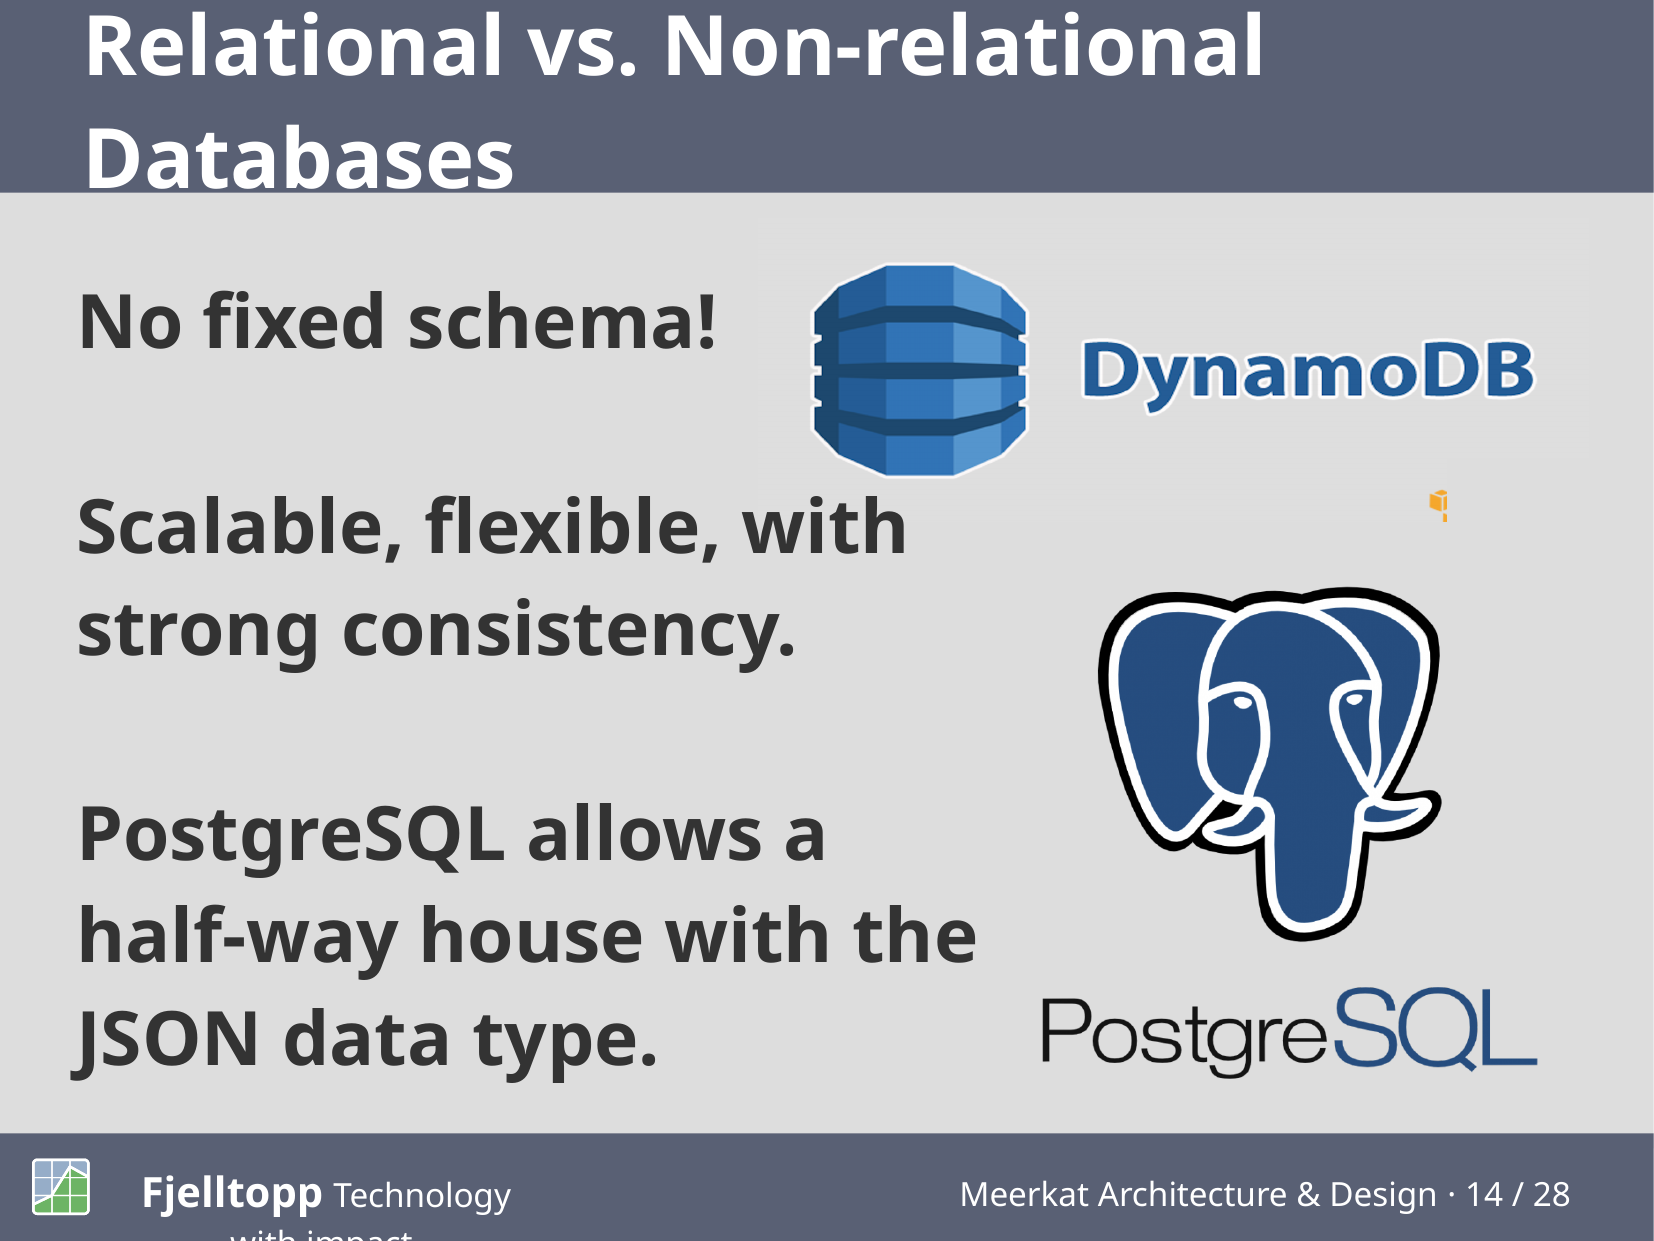

# Relational vs. Non-relational Databases
No fixed schema!
Scalable, flexible, with
strong consistency.
PostgreSQL allows a half-way house with the JSON data type.
14